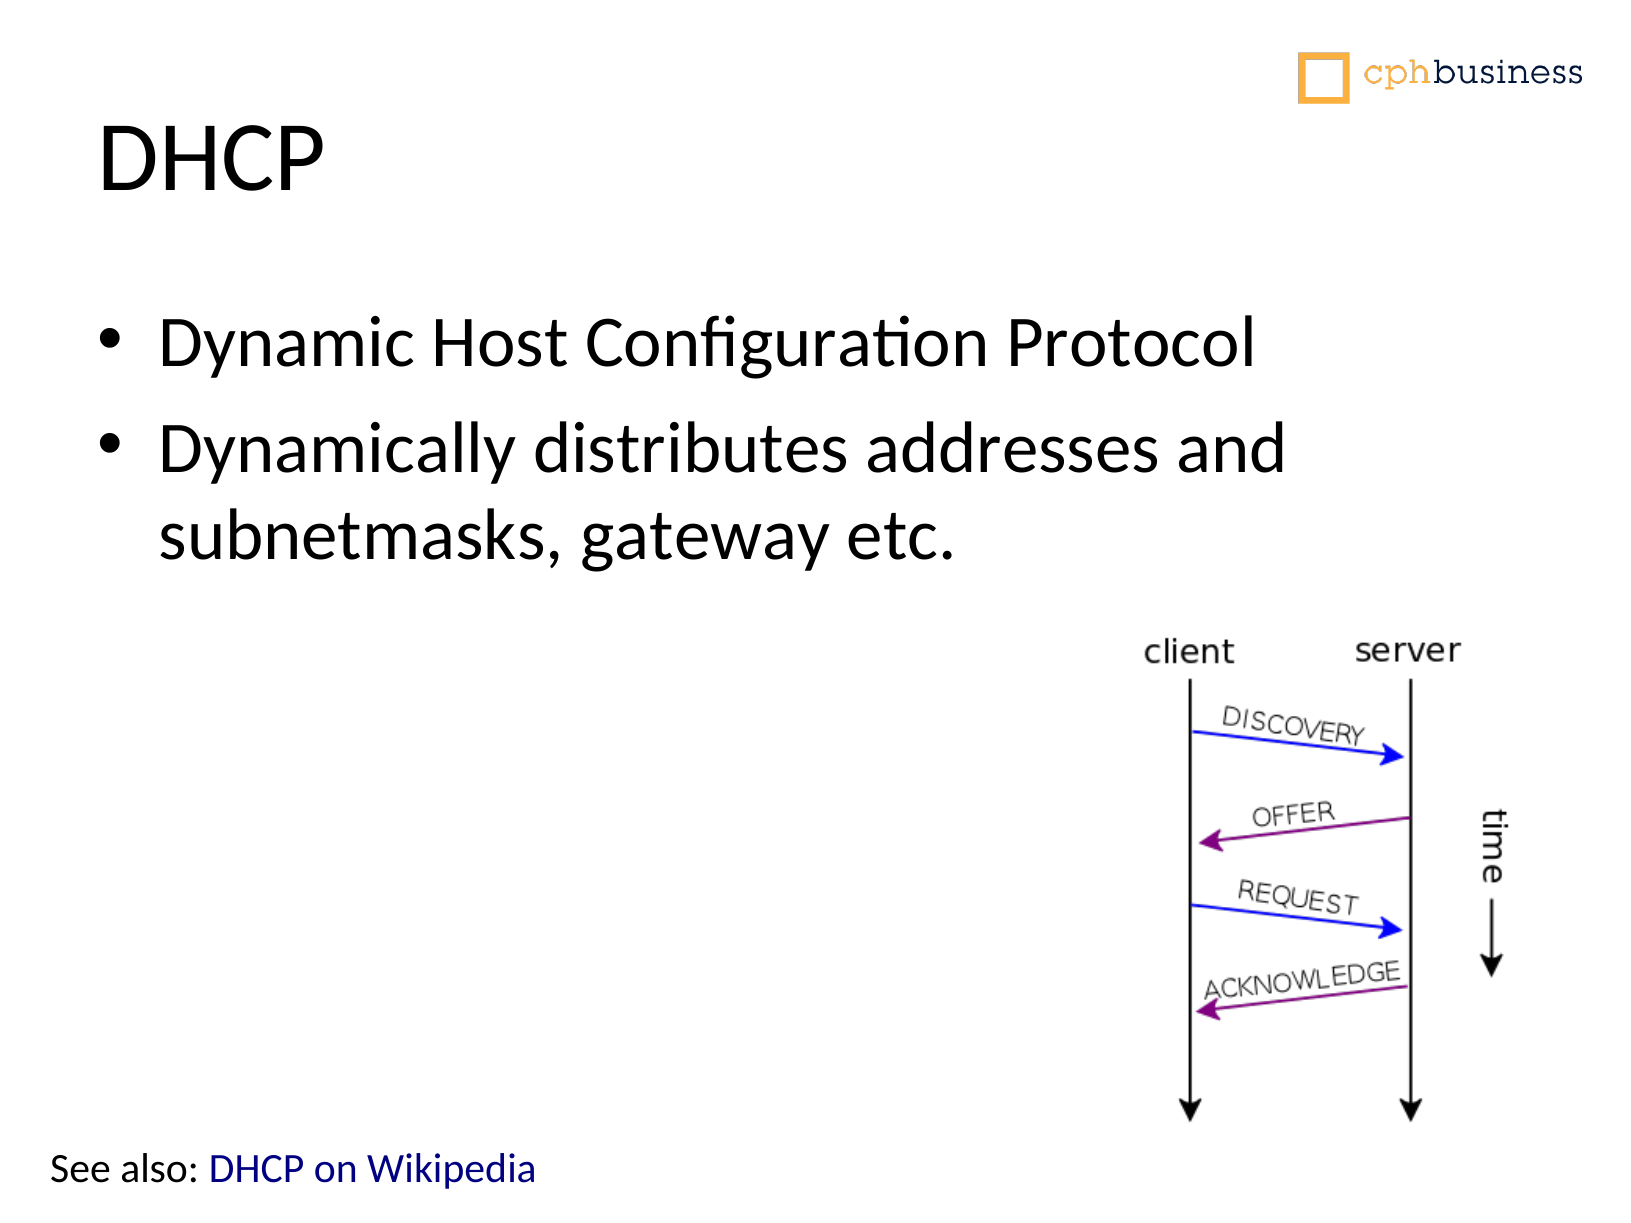

# DHCP
Dynamic Host Configuration Protocol
Dynamically distributes addresses and subnetmasks, gateway etc.
See also: DHCP on Wikipedia